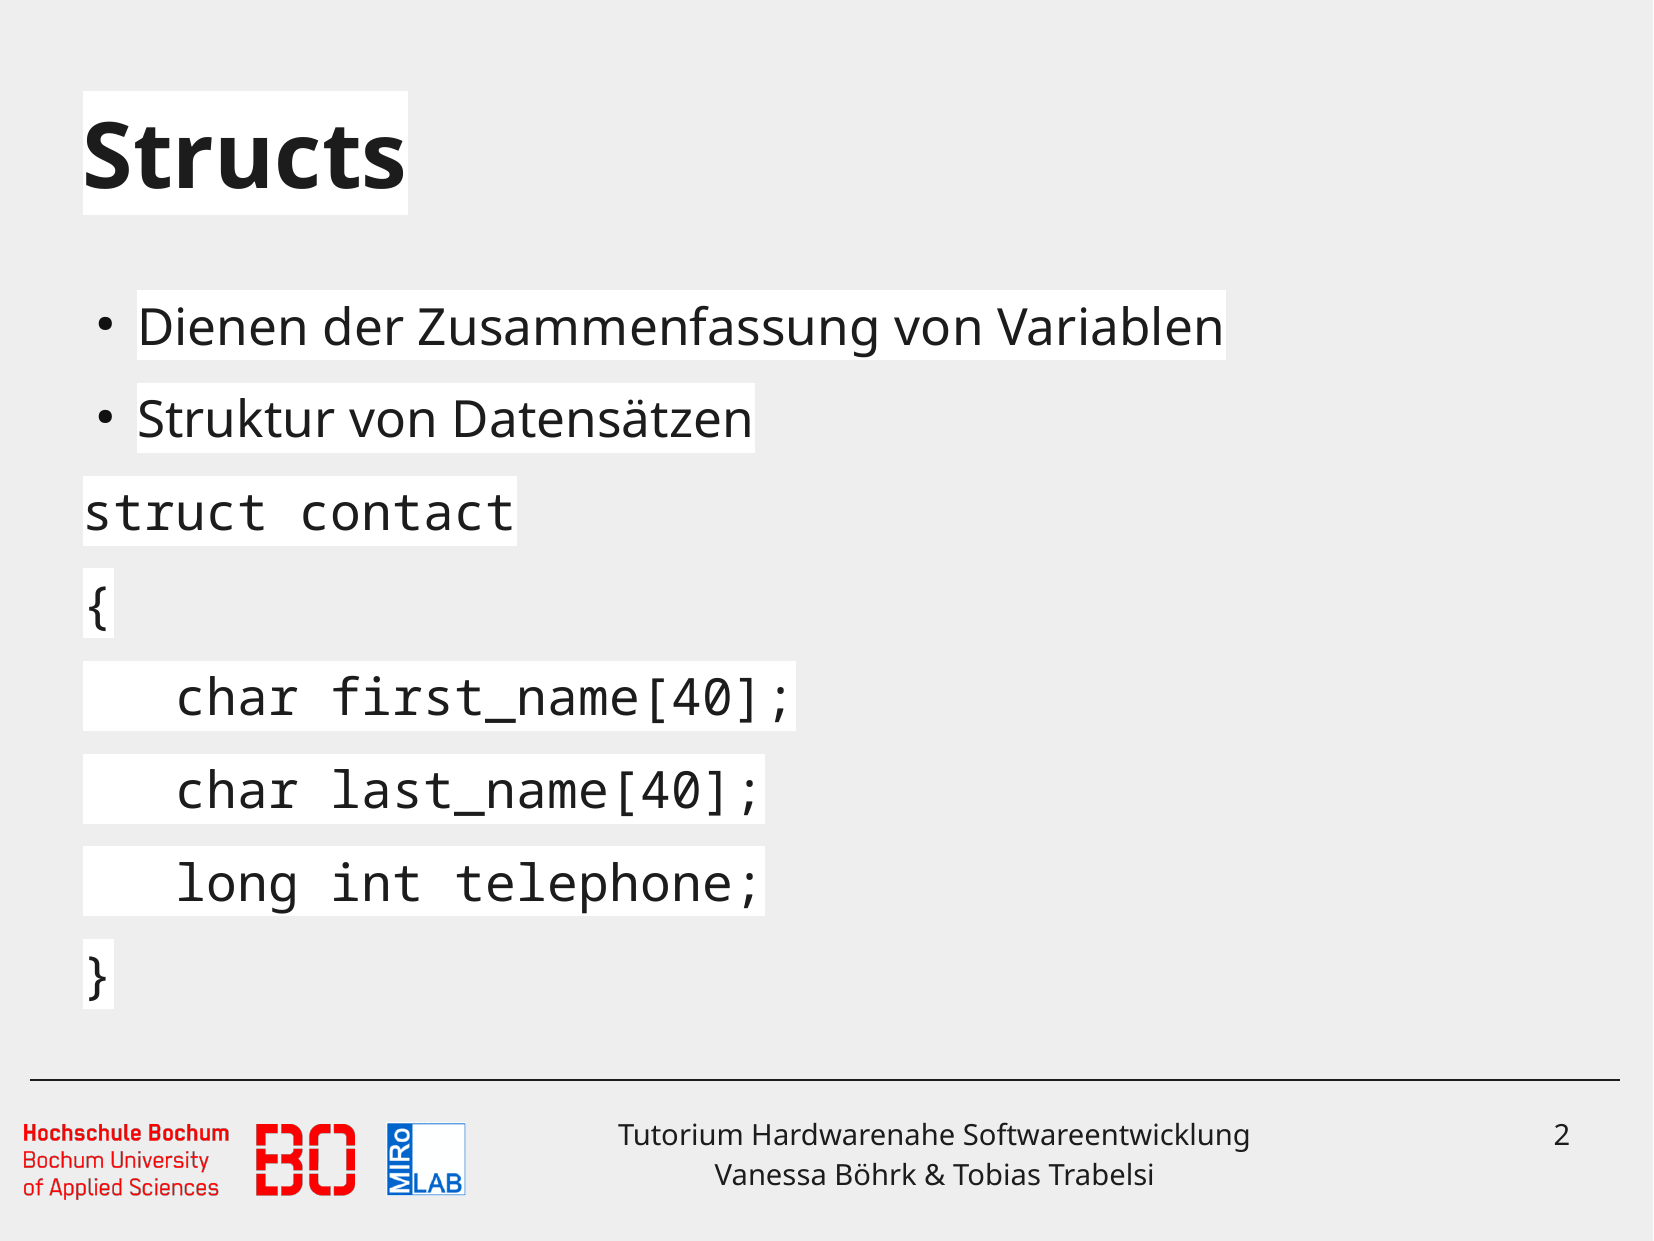

# Structs
Dienen der Zusammenfassung von Variablen
Struktur von Datensätzen
struct contact
{
 char first_name[40];
 char last_name[40];
 long int telephone;
}
Vanessa Böhrk - Tutorium Hardwarenahe Softwareentwicklung
2